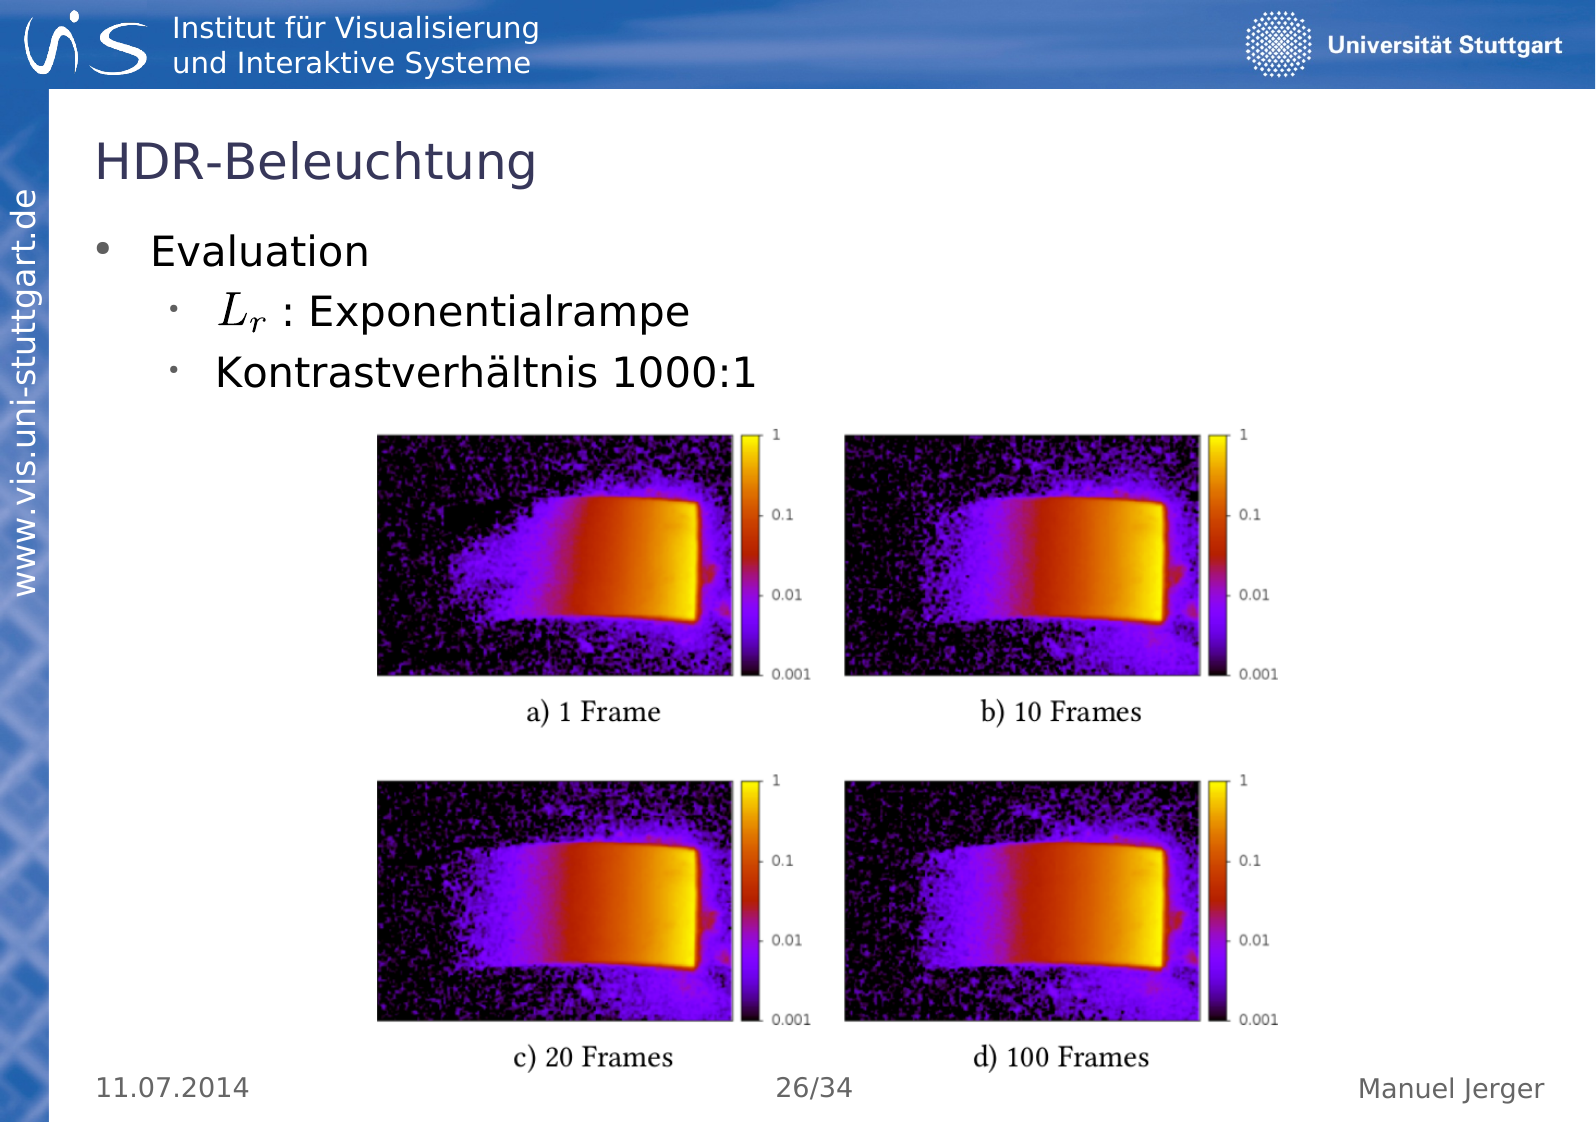

# HDR-Beleuchtung
Evaluation
 : Exponentialrampe
Kontrastverhältnis 1000:1